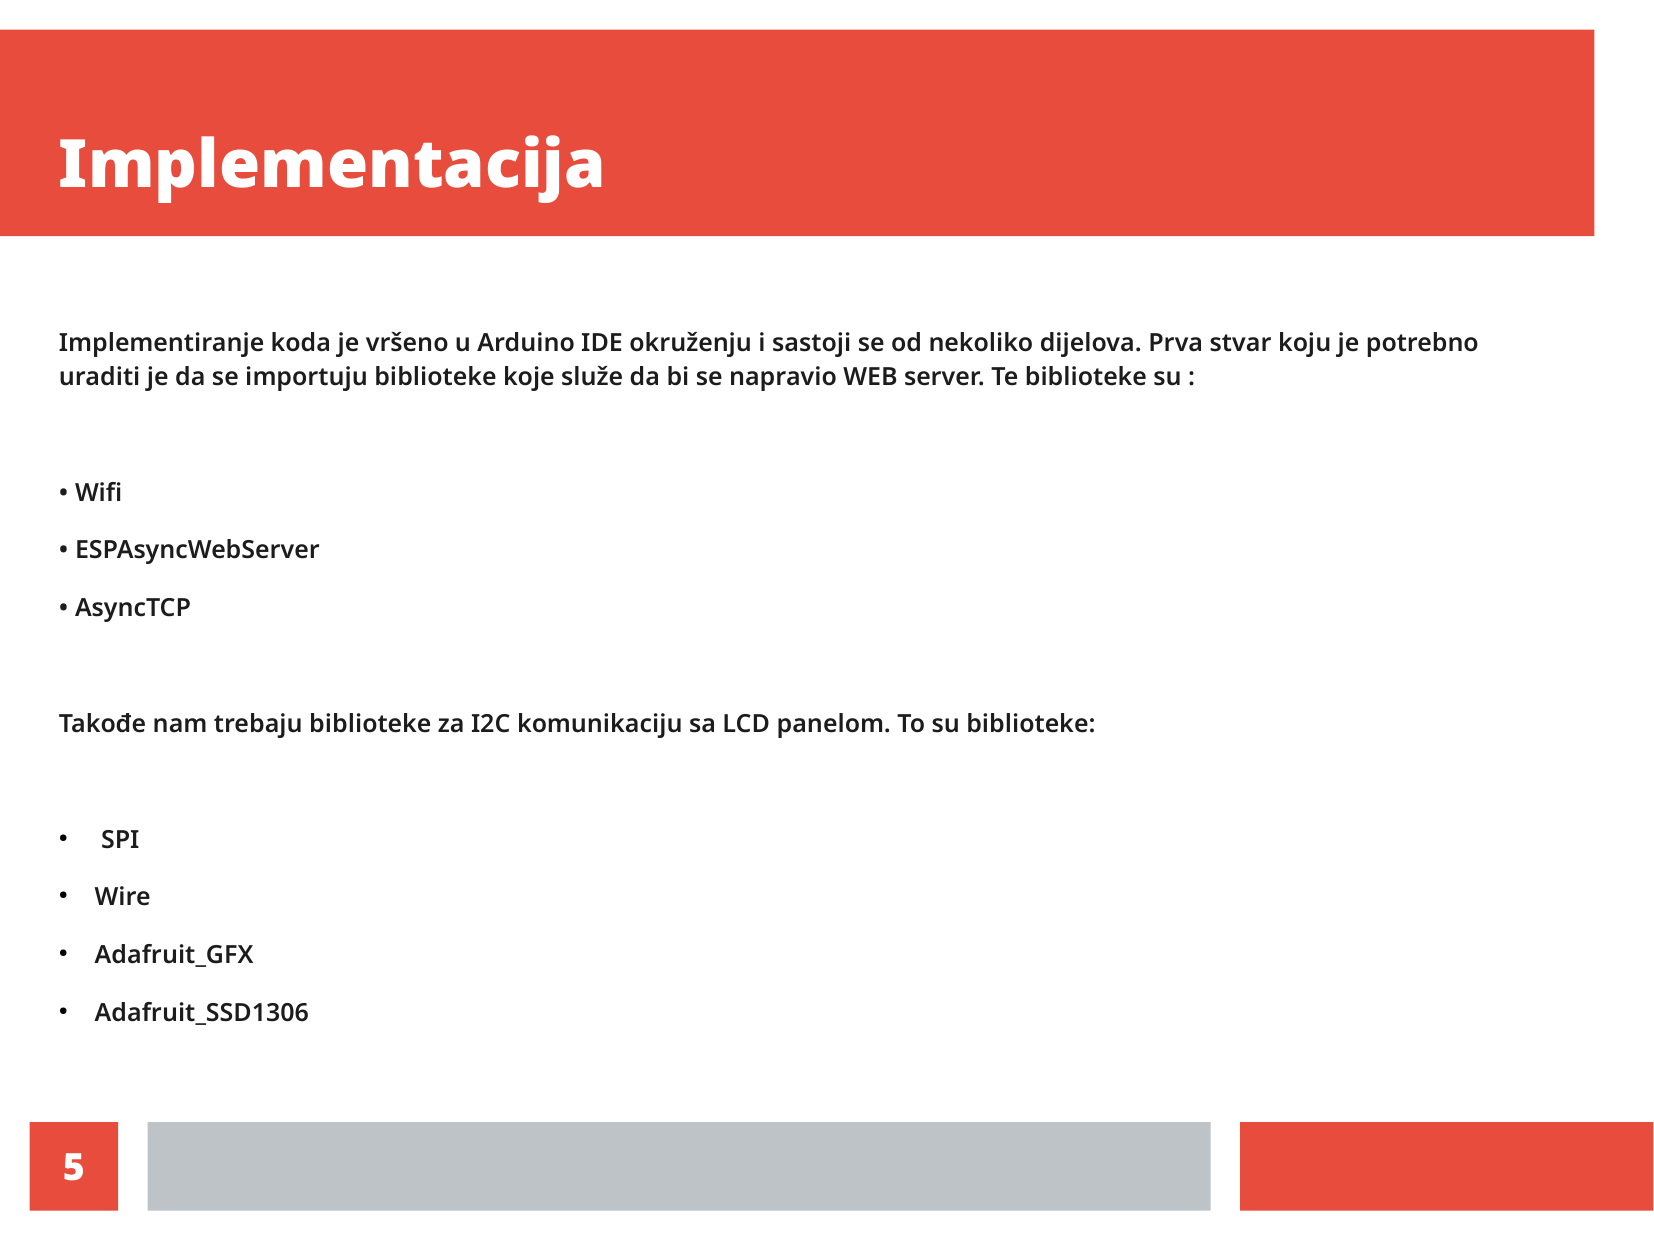

# Implementacija
Implementiranje koda je vršeno u Arduino IDE okruženju i sastoji se od nekoliko dijelova. Prva stvar koju je potrebno uraditi je da se importuju biblioteke koje služe da bi se napravio WEB server. Te biblioteke su :
• Wifi
• ESPAsyncWebServer
• AsyncTCP
Takođe nam trebaju biblioteke za I2C komunikaciju sa LCD panelom. To su biblioteke:
 SPI
Wire
Adafruit_GFX
Adafruit_SSD1306
5